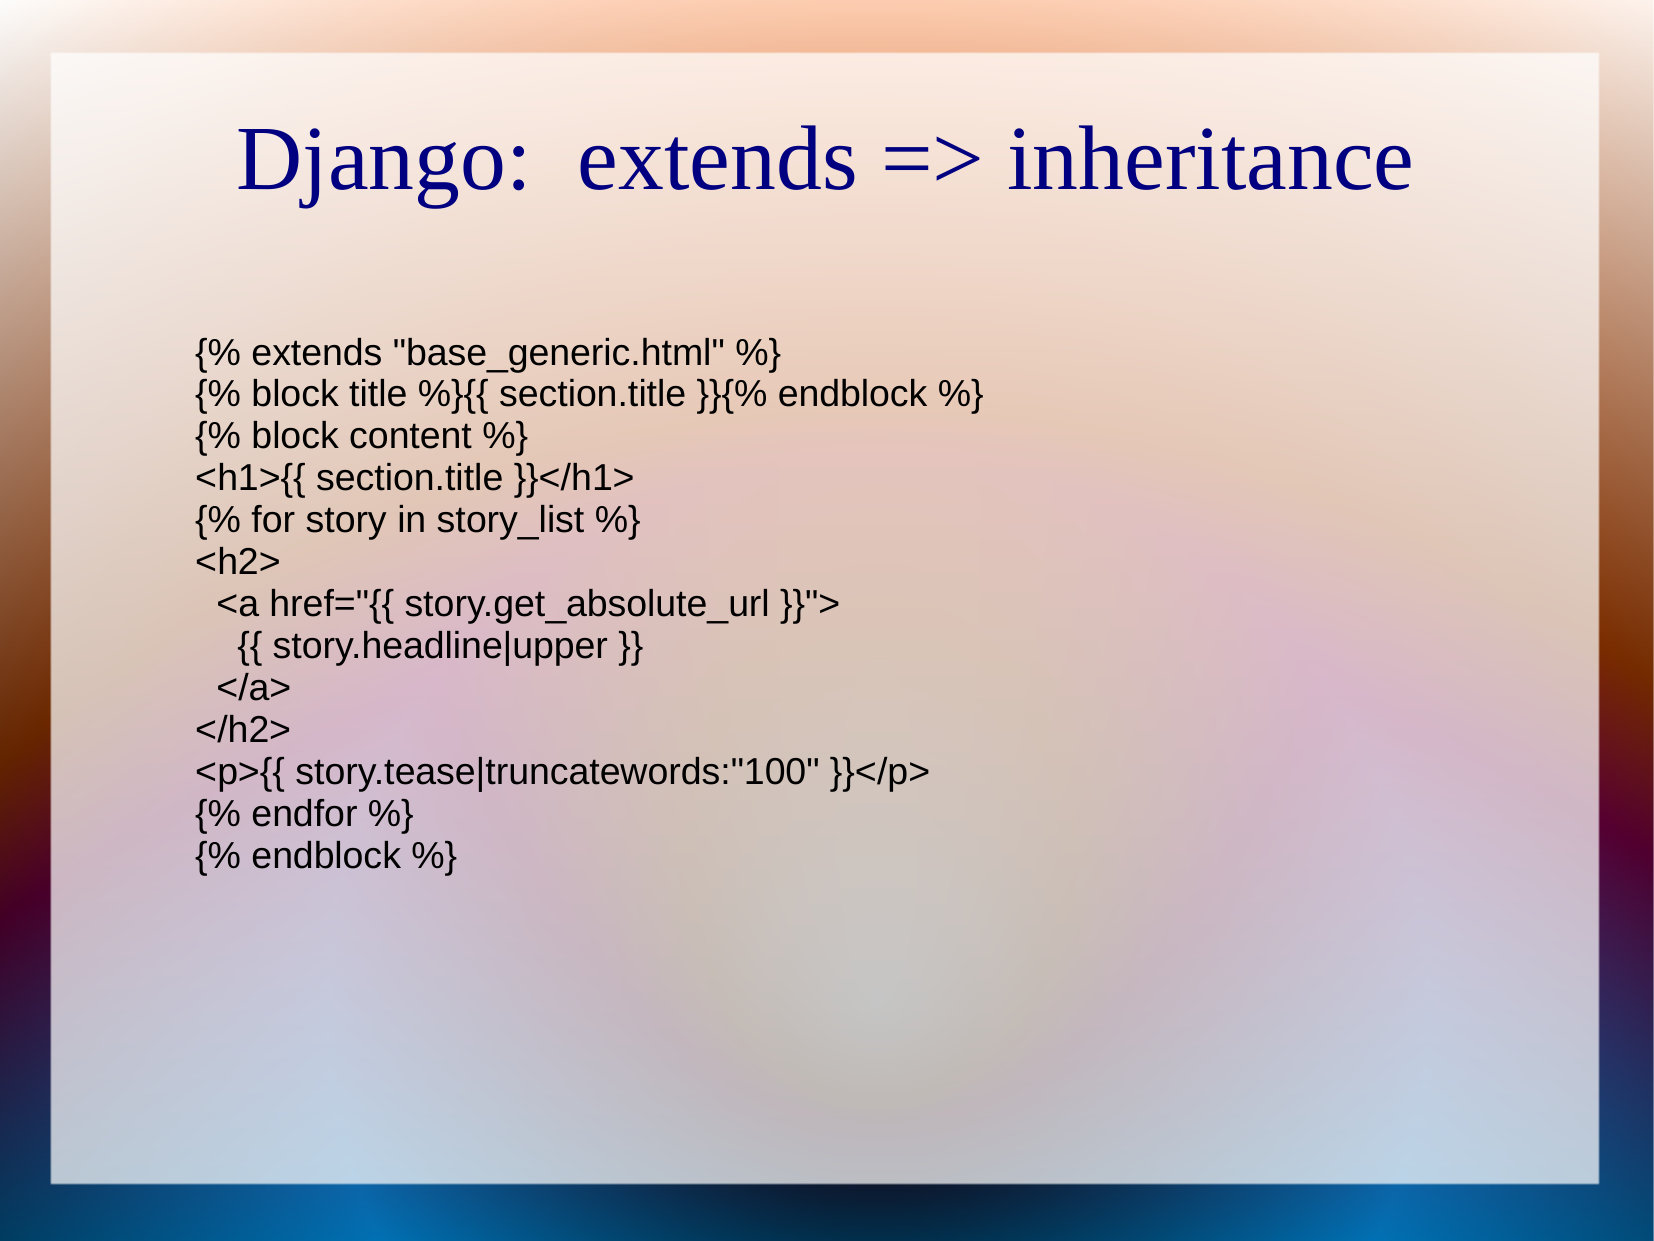

# Django: extends => inheritance
{% extends "base_generic.html" %}
{% block title %}{{ section.title }}{% endblock %}
{% block content %}
<h1>{{ section.title }}</h1>
{% for story in story_list %}
<h2>
 <a href="{{ story.get_absolute_url }}">
 {{ story.headline|upper }}
 </a>
</h2>
<p>{{ story.tease|truncatewords:"100" }}</p>
{% endfor %}
{% endblock %}